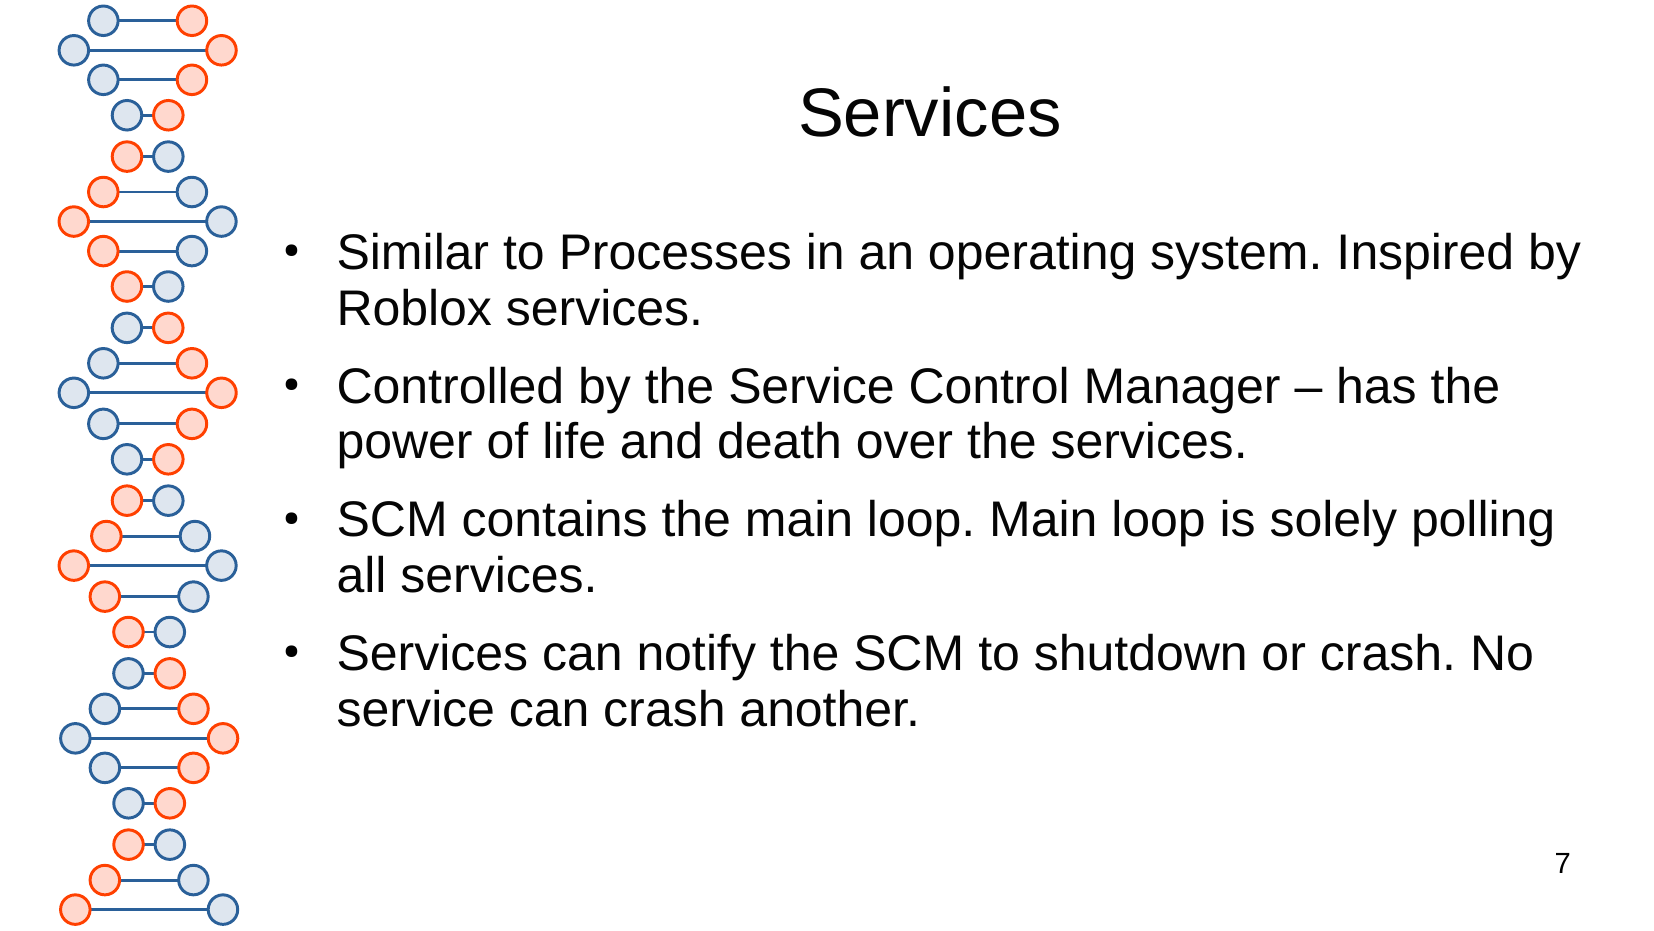

# Services
Similar to Processes in an operating system. Inspired by Roblox services.
Controlled by the Service Control Manager – has the power of life and death over the services.
SCM contains the main loop. Main loop is solely polling all services.
Services can notify the SCM to shutdown or crash. No service can crash another.
7